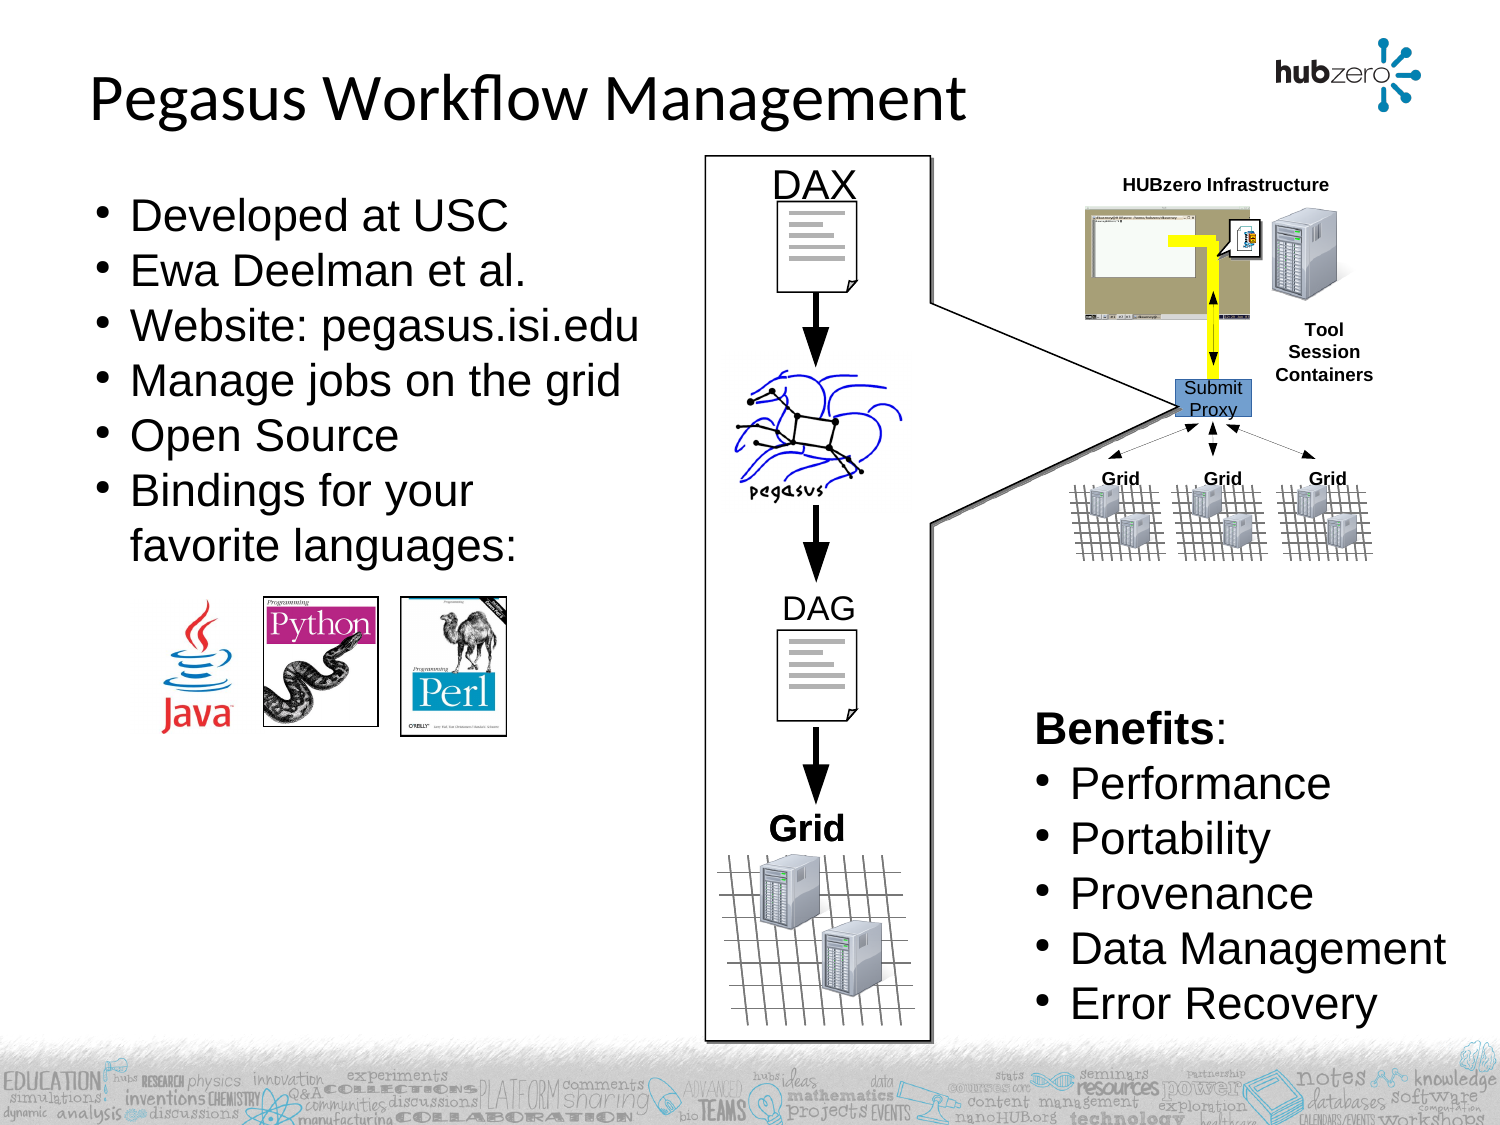

# Pegasus Workflow Management
DAX
DAG
Grid
Grid
HUBzero Infrastructure
Tool Session
Containers
Submit
Proxy
Grid
Grid
Grid
Developed at USC
Ewa Deelman et al.
Website: pegasus.isi.edu
Manage jobs on the grid
Open Source
Bindings for your
favorite languages:
Benefits:
Performance
Portability
Provenance
Data Management
Error Recovery